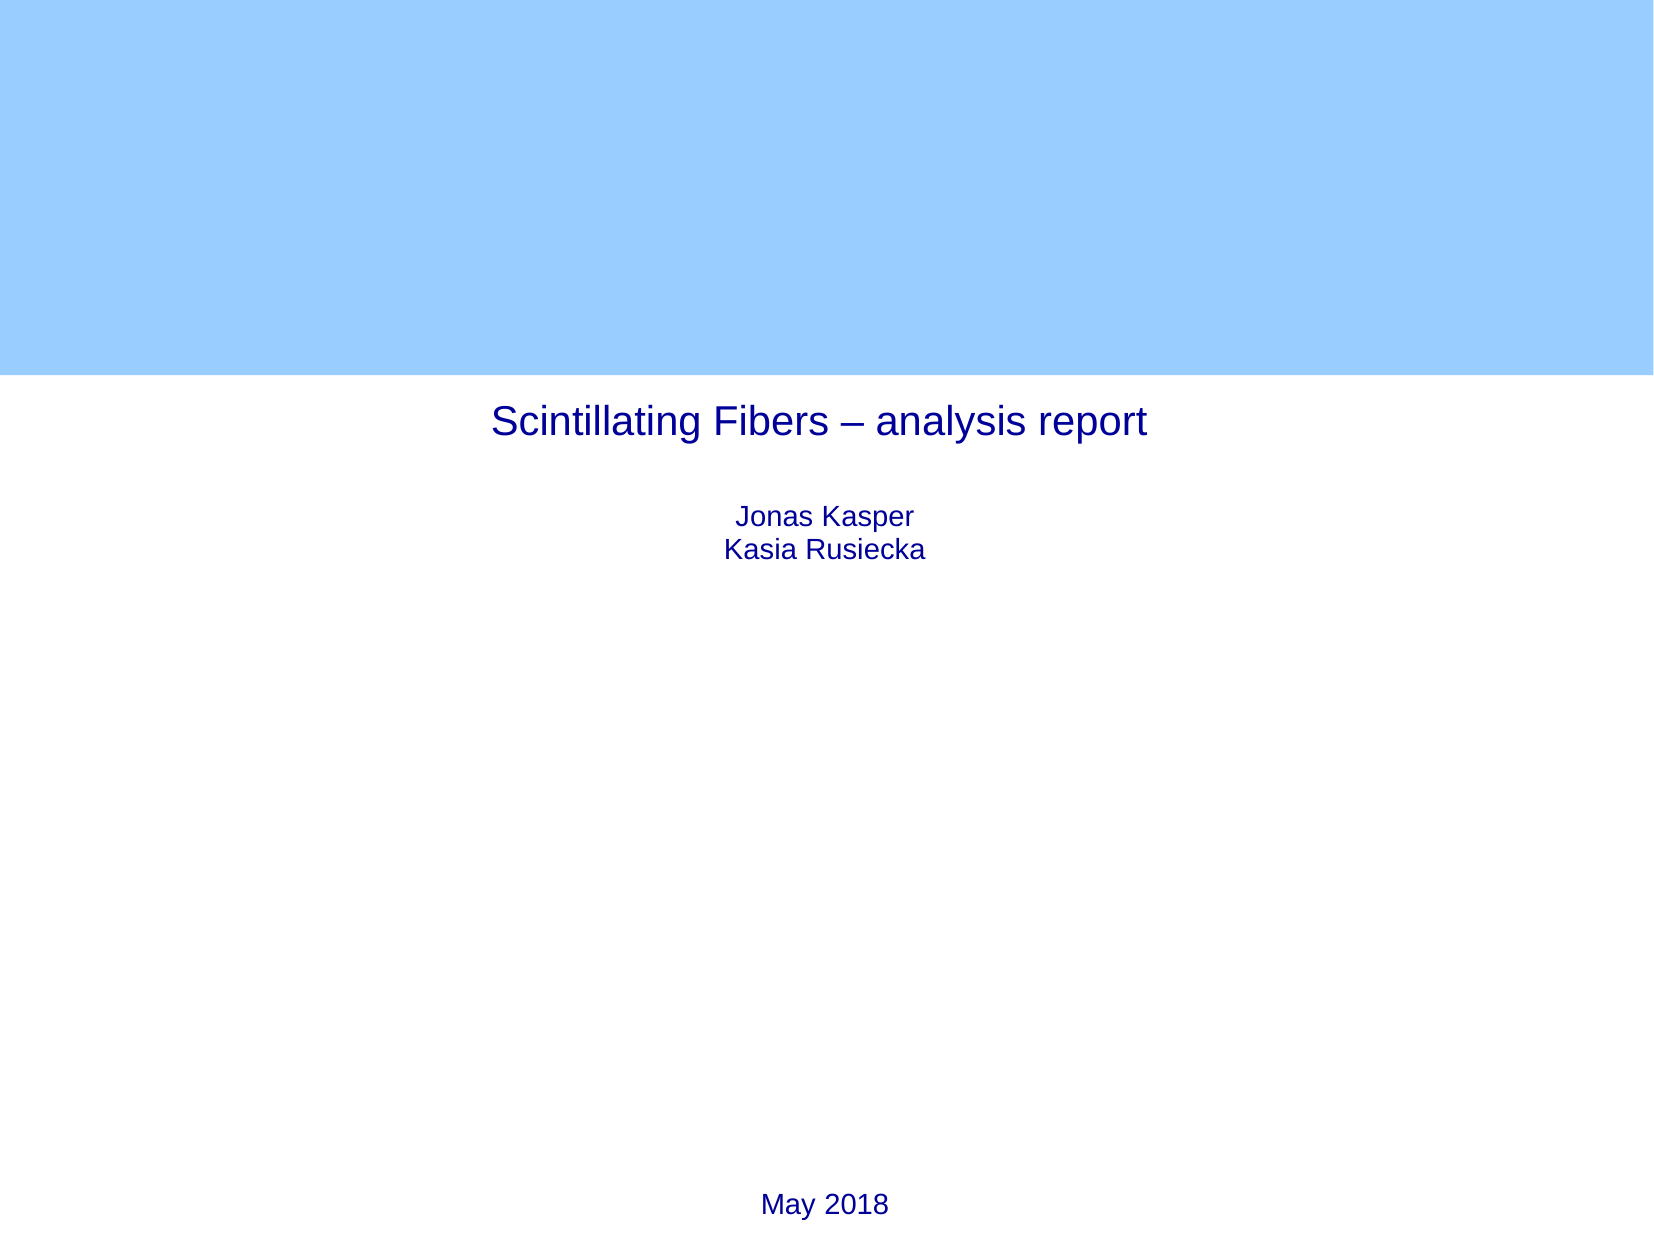

Scintillating Fibers – analysis report
Jonas Kasper
Kasia Rusiecka
May 2018